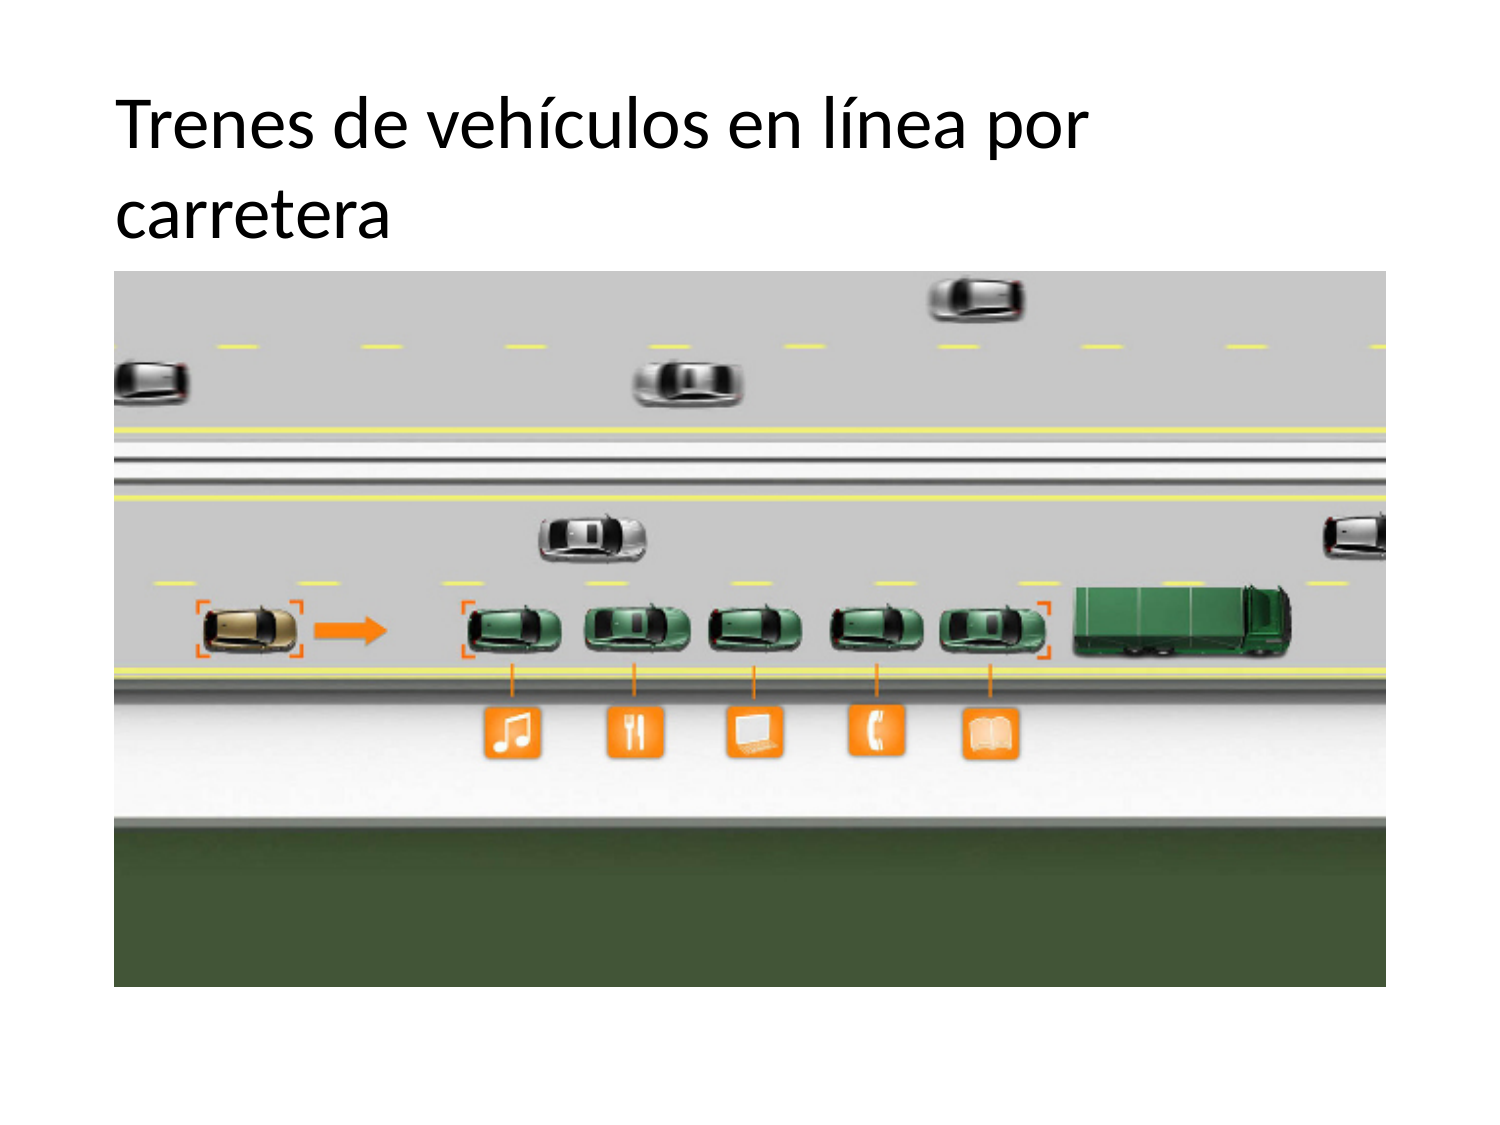

Trenes de vehículos en línea por carretera